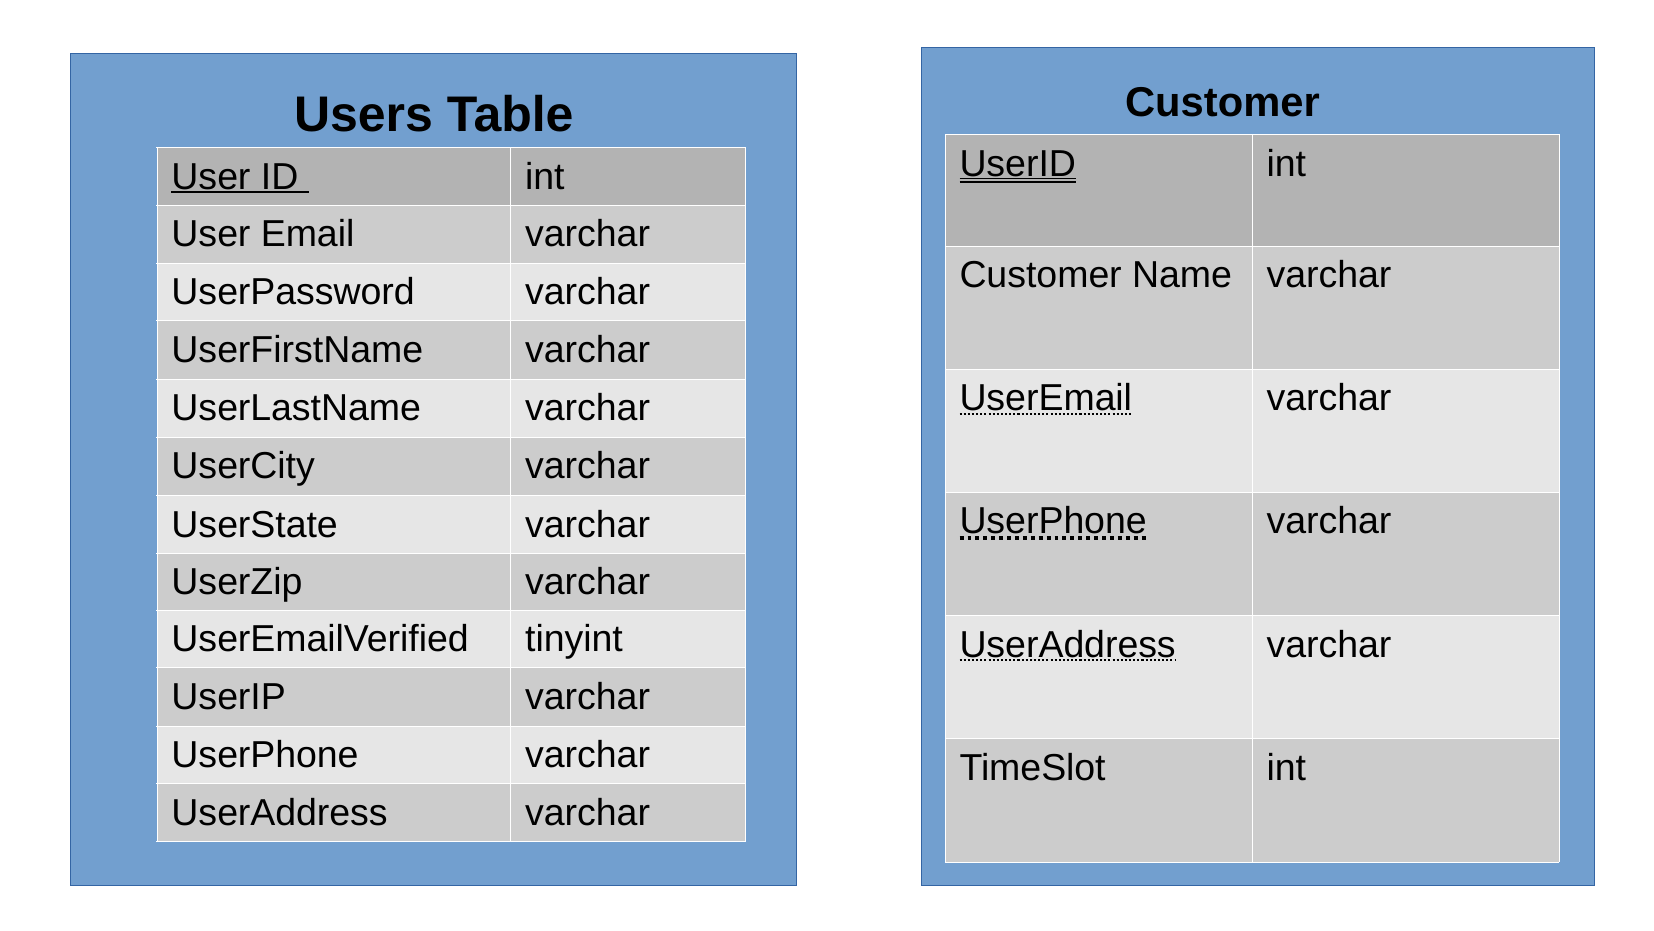

Users Table
Customer
| UserID | int |
| --- | --- |
| Customer Name | varchar |
| UserEmail | varchar |
| UserPhone | varchar |
| UserAddress | varchar |
| TimeSlot | int |
| User ID | int |
| --- | --- |
| User Email | varchar |
| UserPassword | varchar |
| UserFirstName | varchar |
| UserLastName | varchar |
| UserCity | varchar |
| UserState | varchar |
| UserZip | varchar |
| UserEmailVerified | tinyint |
| UserIP | varchar |
| UserPhone | varchar |
| UserAddress | varchar |